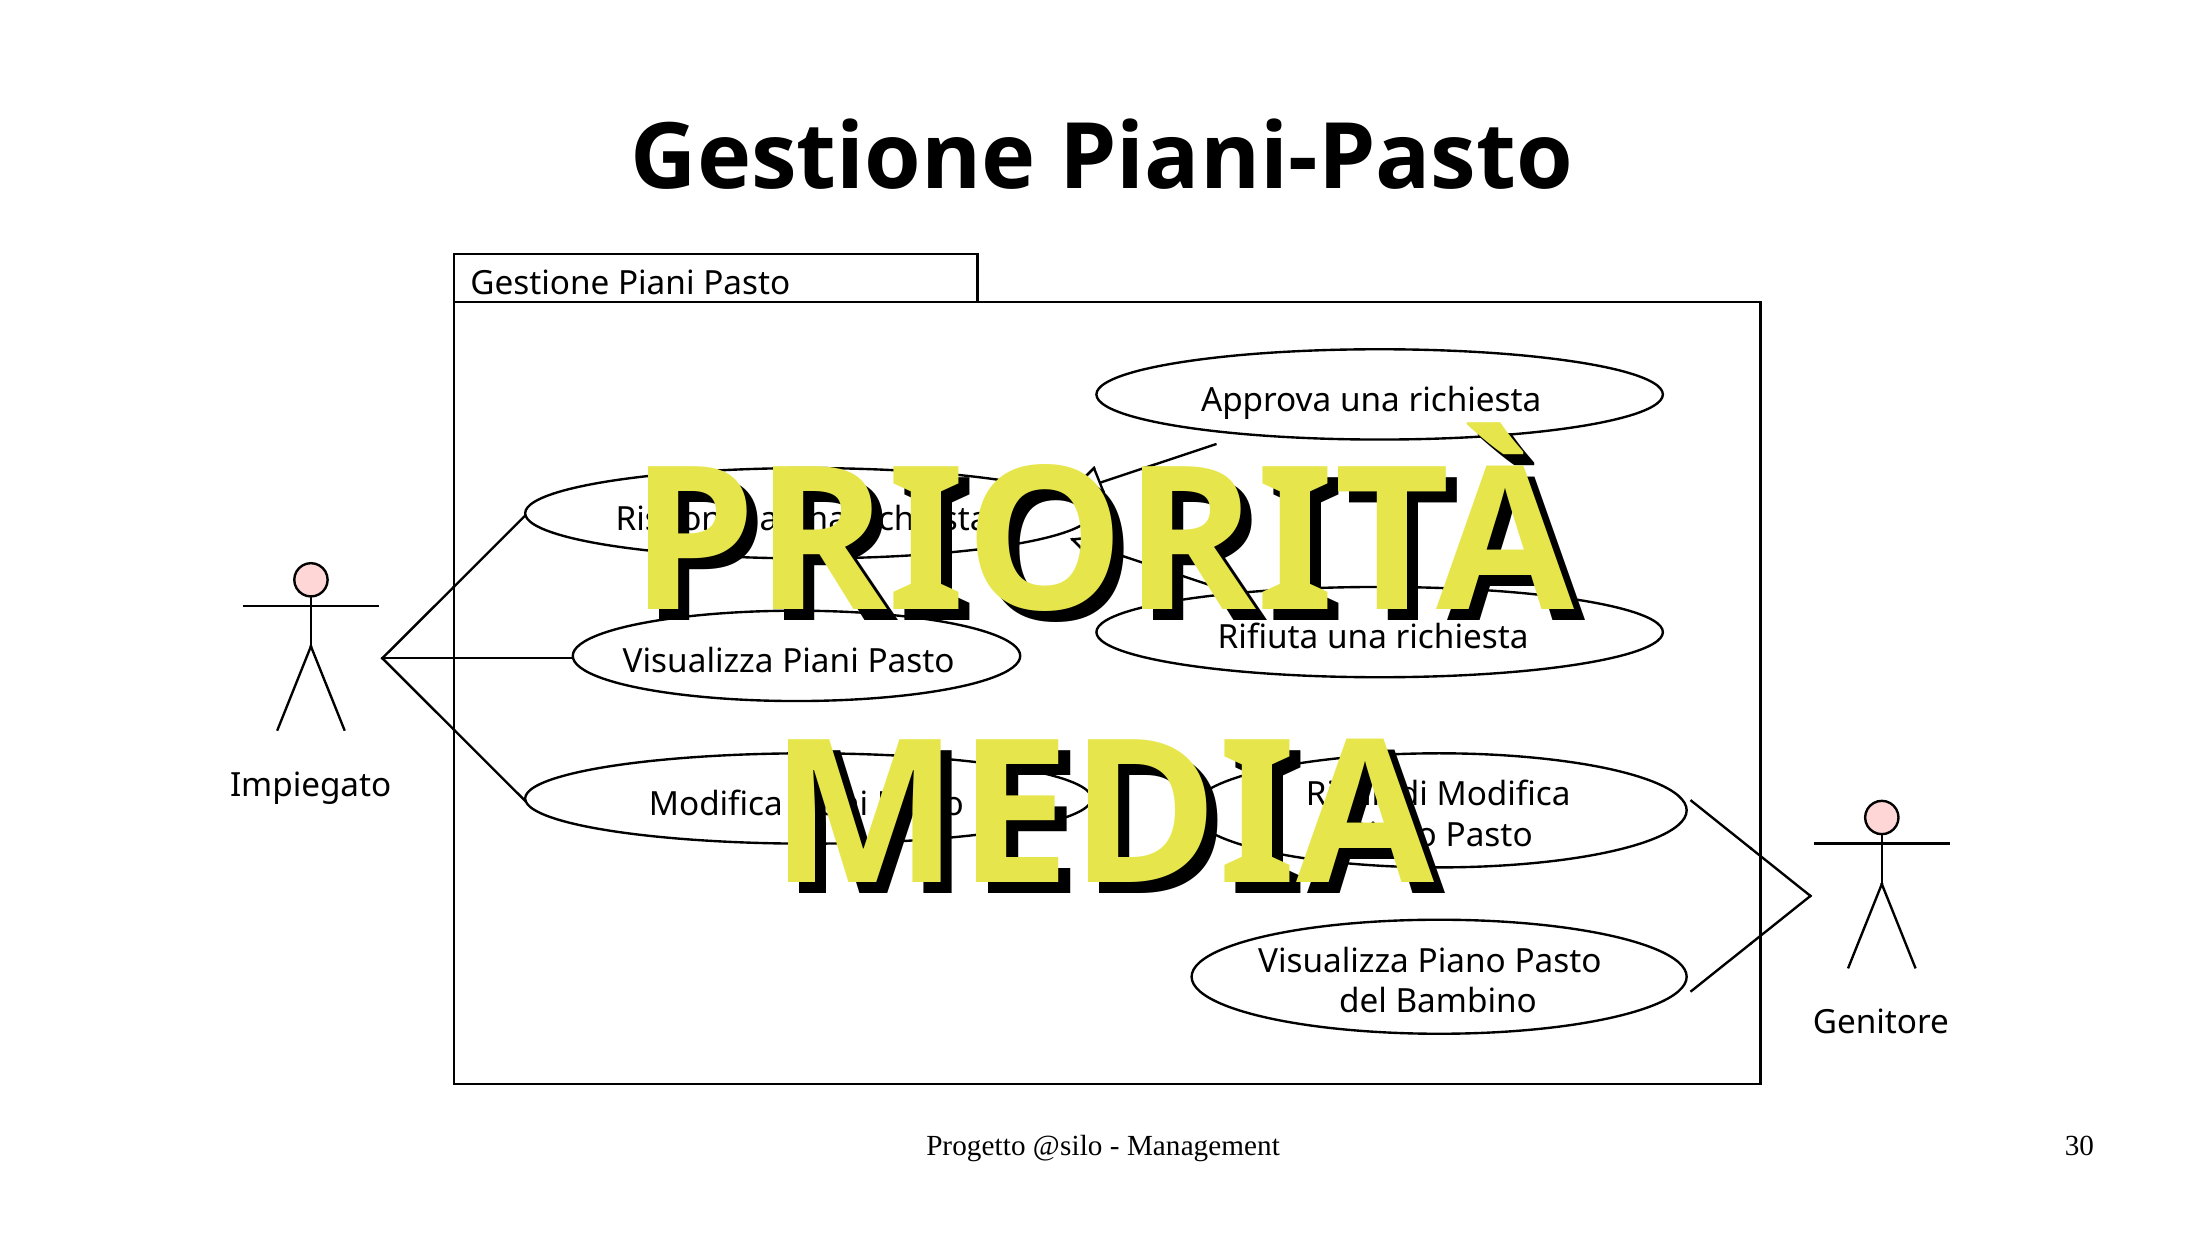

# Gestione Piani-Pasto
PRIORITÀ
MEDIA
Progetto @silo - Management
30